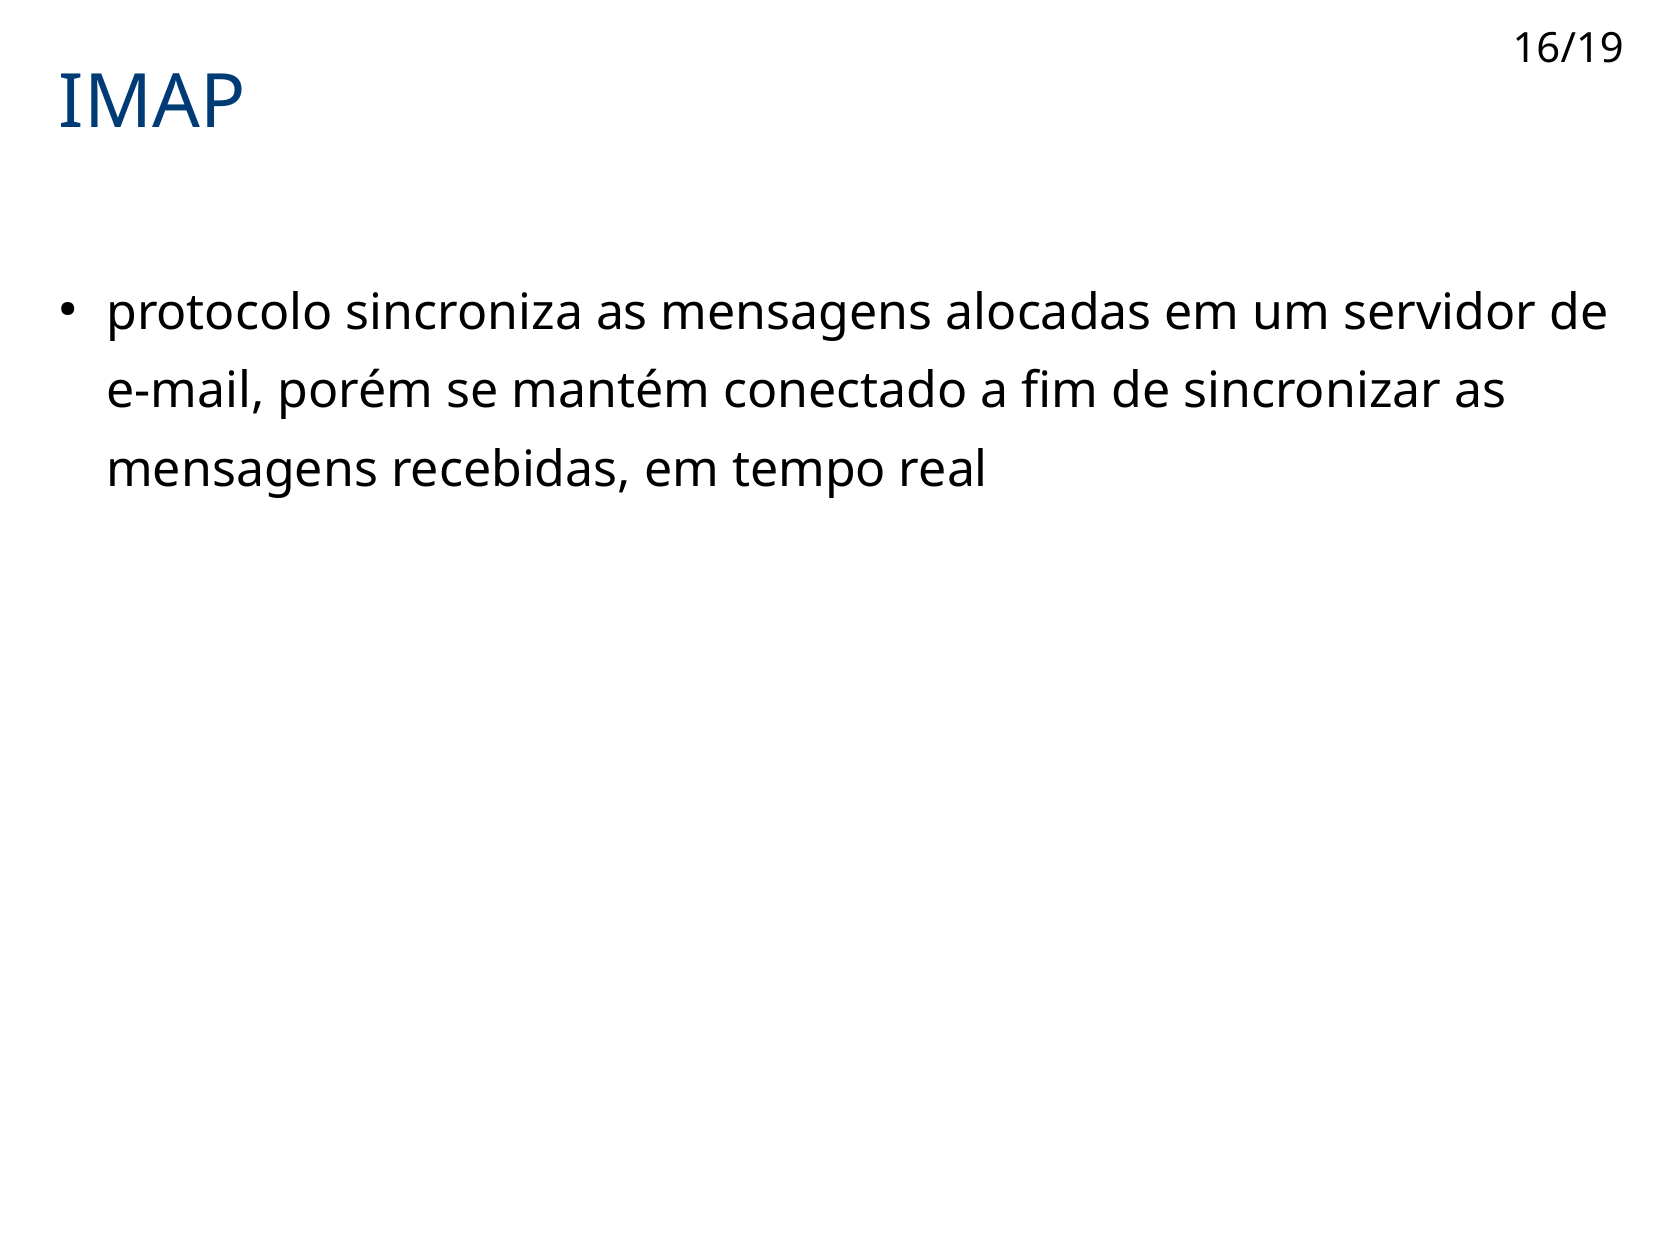

16
# IMAP
protocolo sincroniza as mensagens alocadas em um servidor de e-mail, porém se mantém conectado a fim de sincronizar as mensagens recebidas, em tempo real